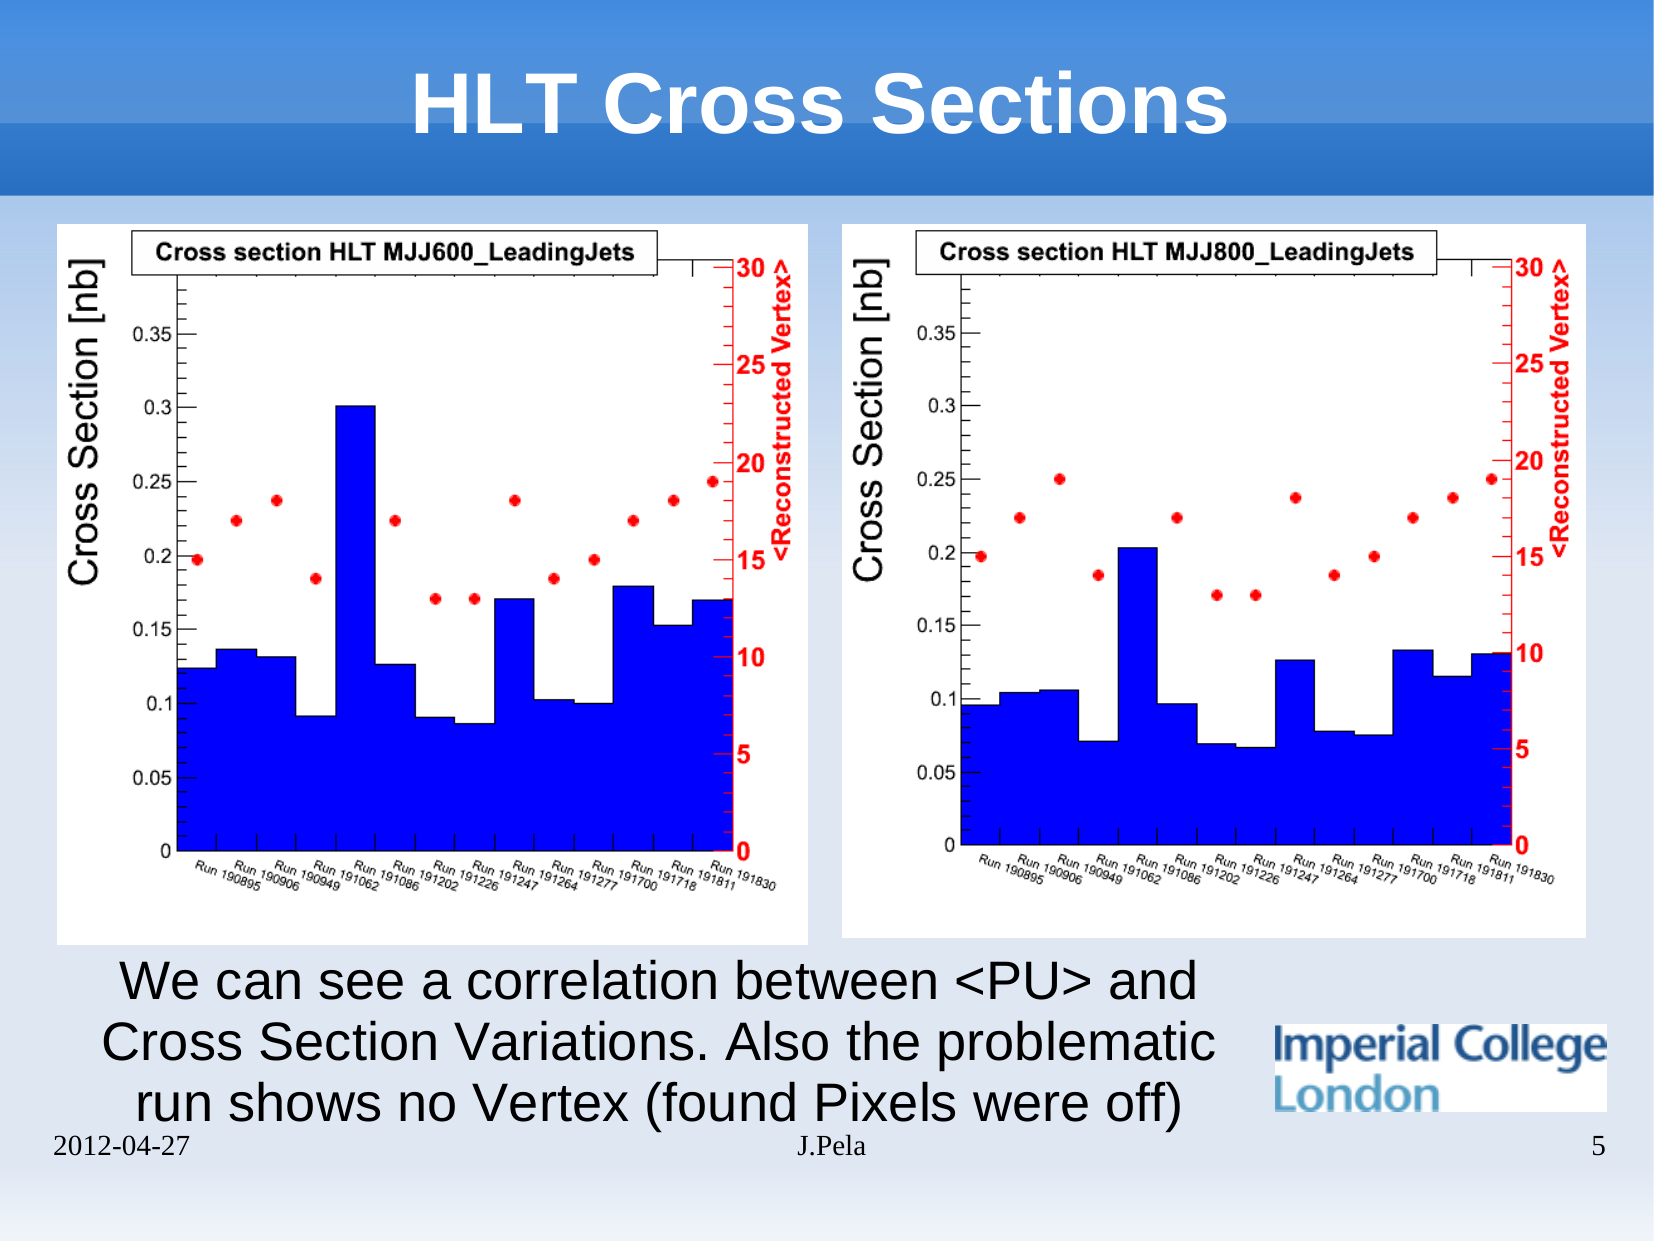

# HLT Cross Sections
We can see a correlation between <PU> and Cross Section Variations. Also the problematic run shows no Vertex (found Pixels were off)
2012-04-27
J.Pela
5